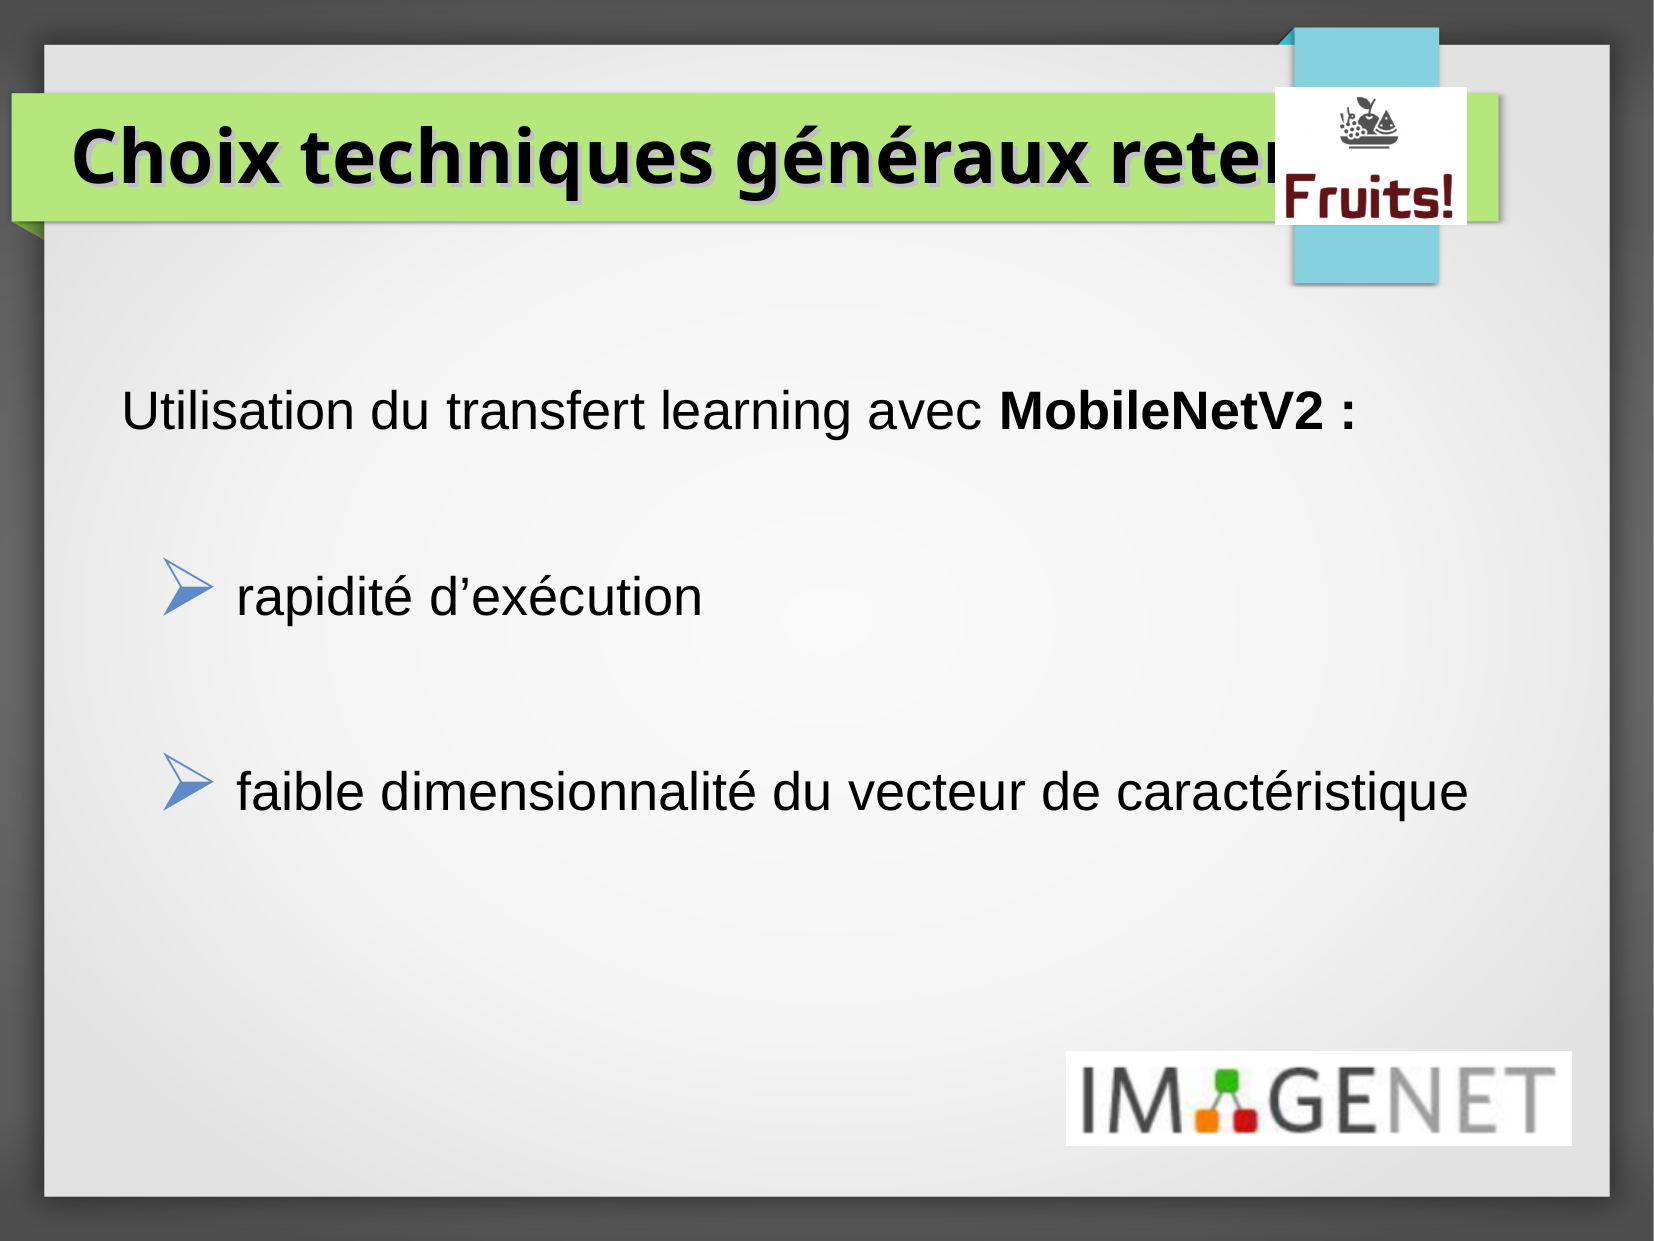

# Choix techniques généraux retenus
Utilisation du transfert learning avec MobileNetV2 :
 rapidité d’exécution
 faible dimensionnalité du vecteur de caractéristique